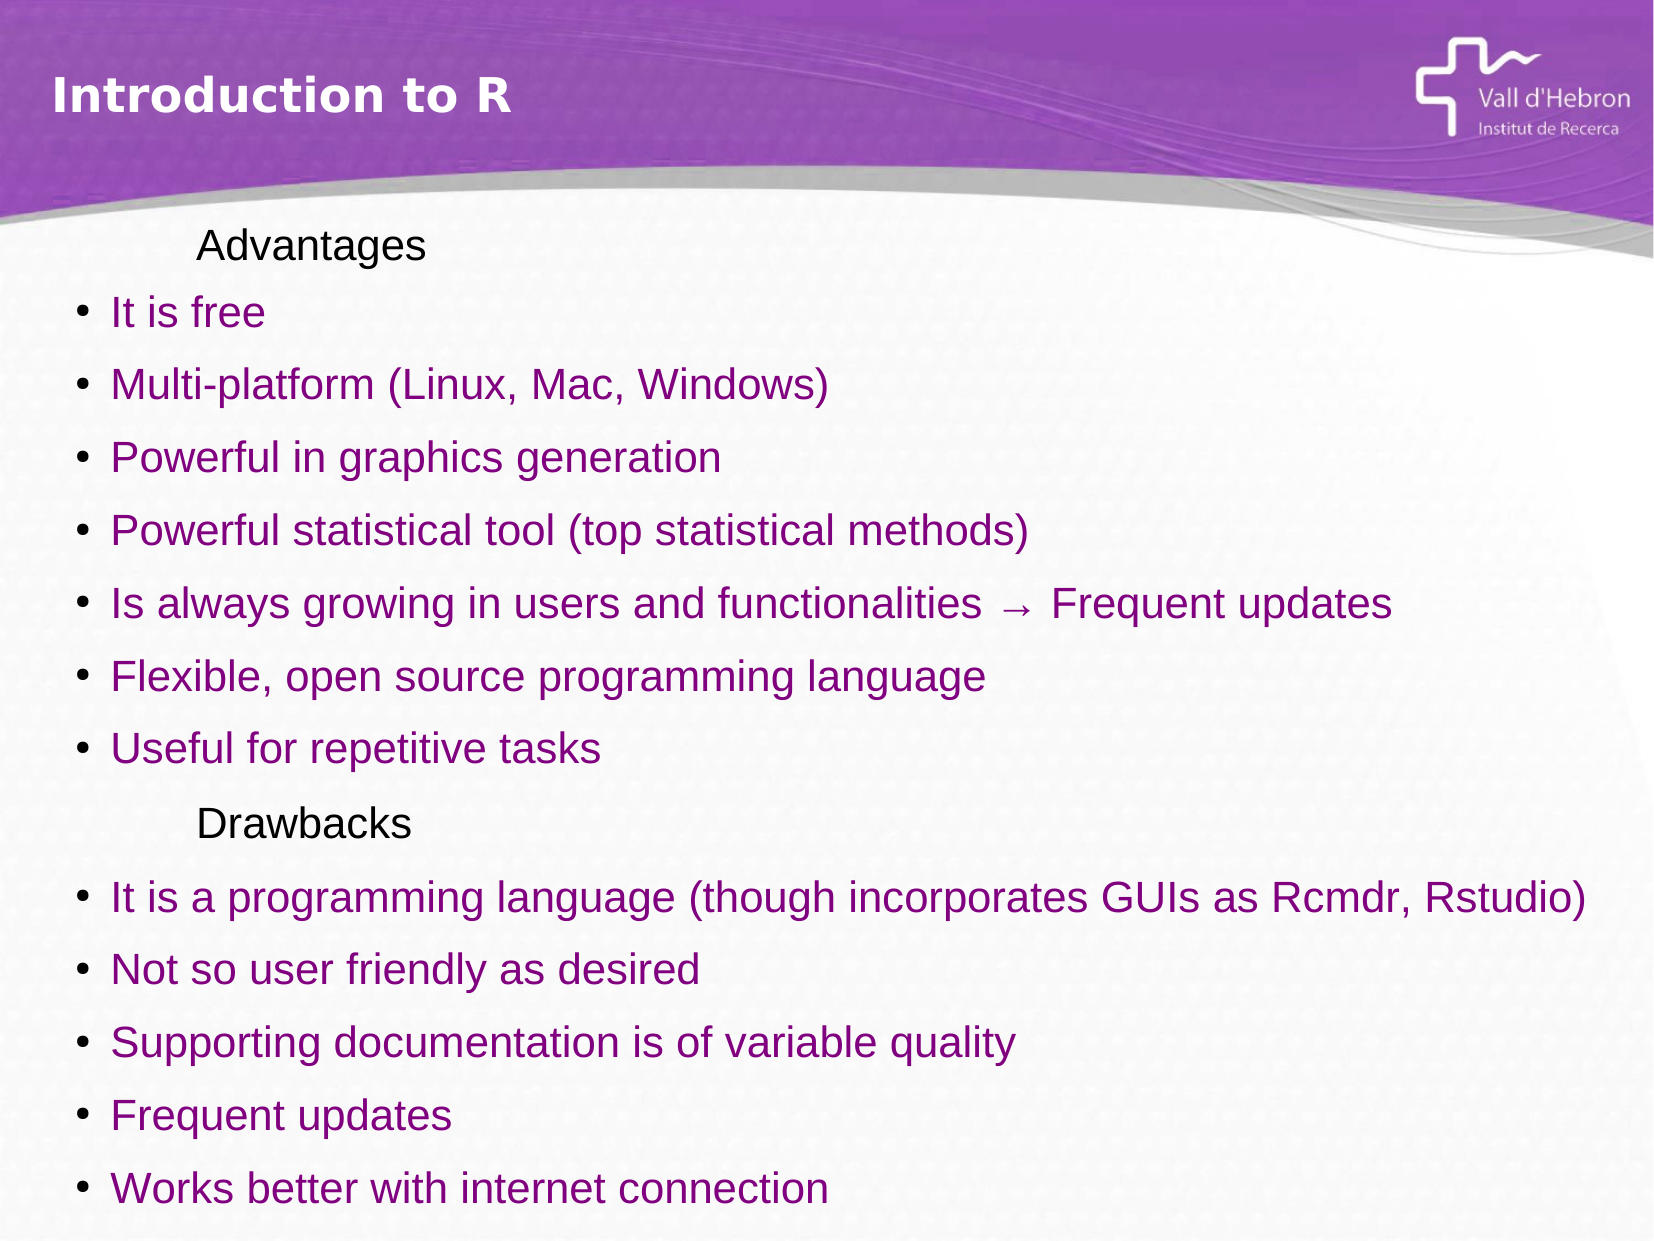

Introduction to R
Advantages
It is free
Multi-platform (Linux, Mac, Windows)
Powerful in graphics generation
Powerful statistical tool (top statistical methods)
Is always growing in users and functionalities → Frequent updates
Flexible, open source programming language
Useful for repetitive tasks
Drawbacks
It is a programming language (though incorporates GUIs as Rcmdr, Rstudio)
Not so user friendly as desired
Supporting documentation is of variable quality
Frequent updates
Works better with internet connection